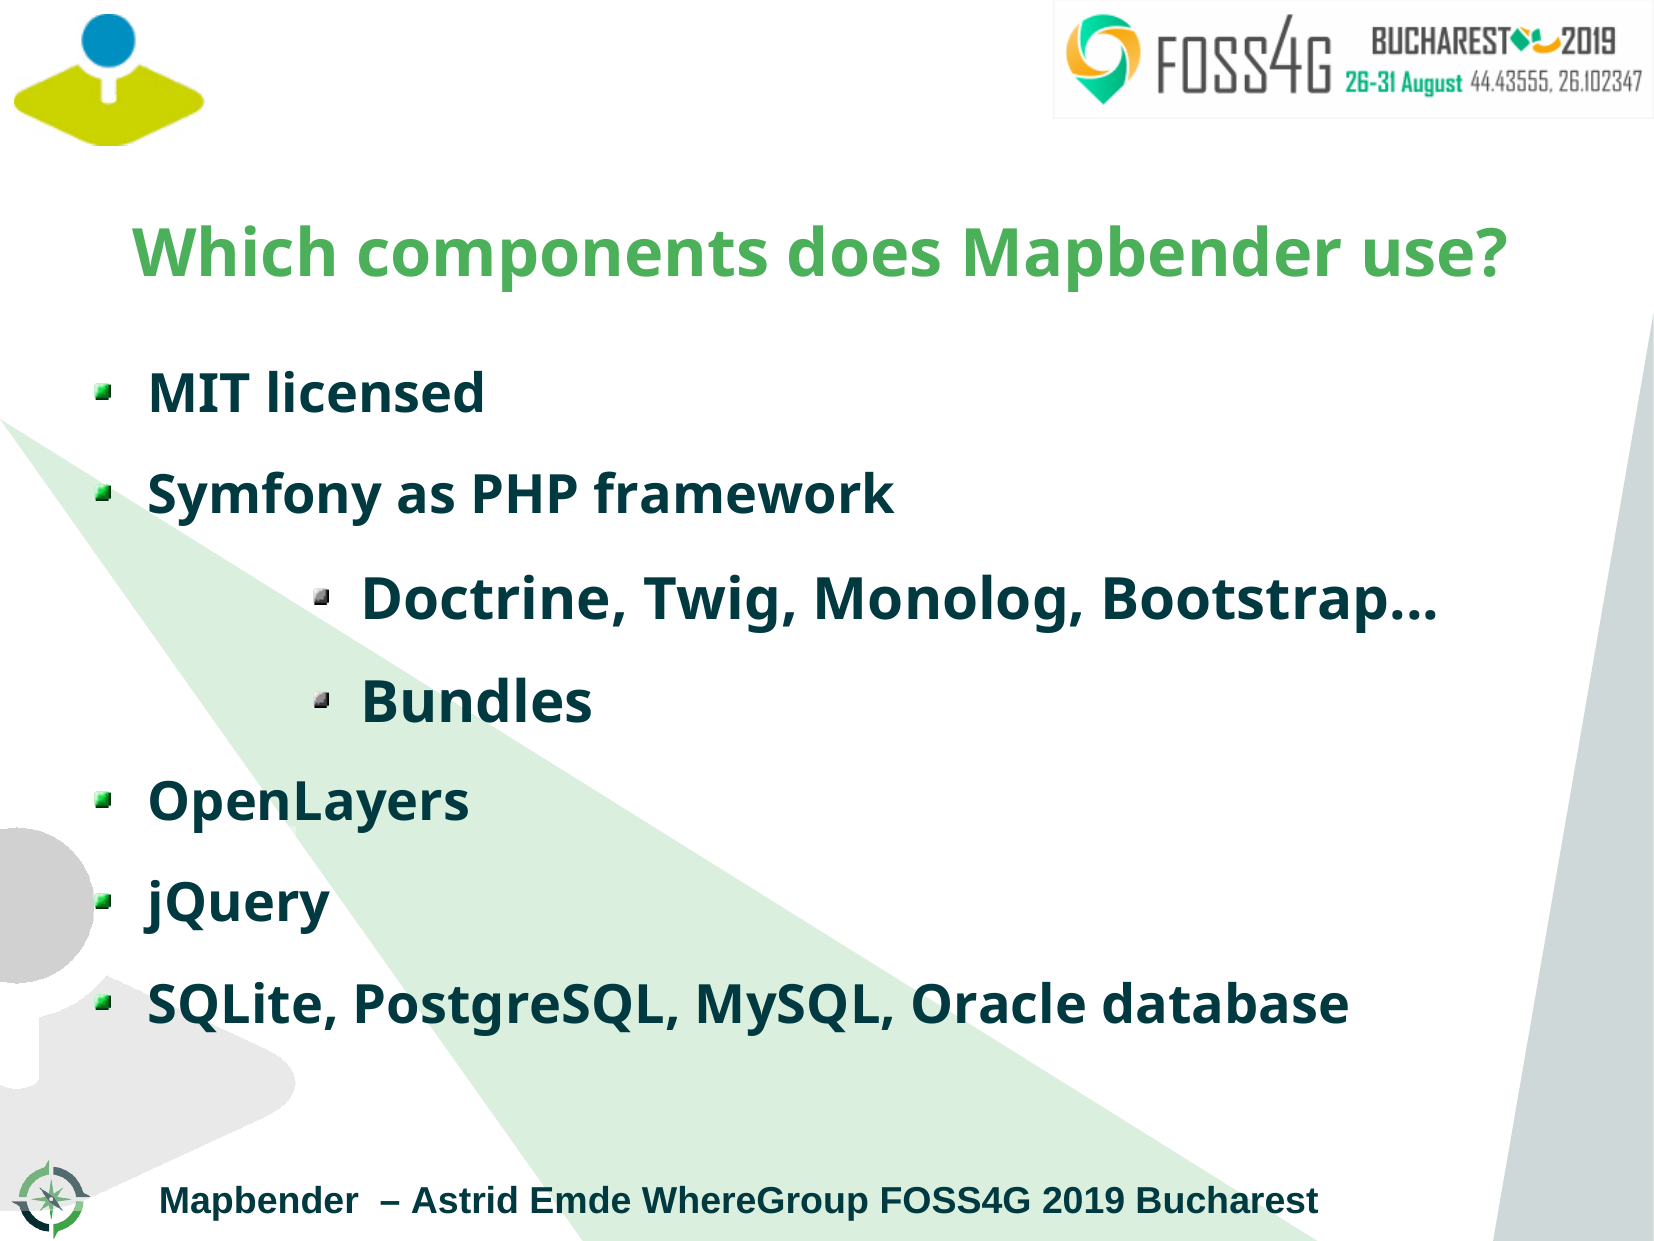

# Which components does Mapbender use?
MIT licensed
Symfony as PHP framework
Doctrine, Twig, Monolog, Bootstrap...
Bundles
OpenLayers
jQuery
SQLite, PostgreSQL, MySQL, Oracle database